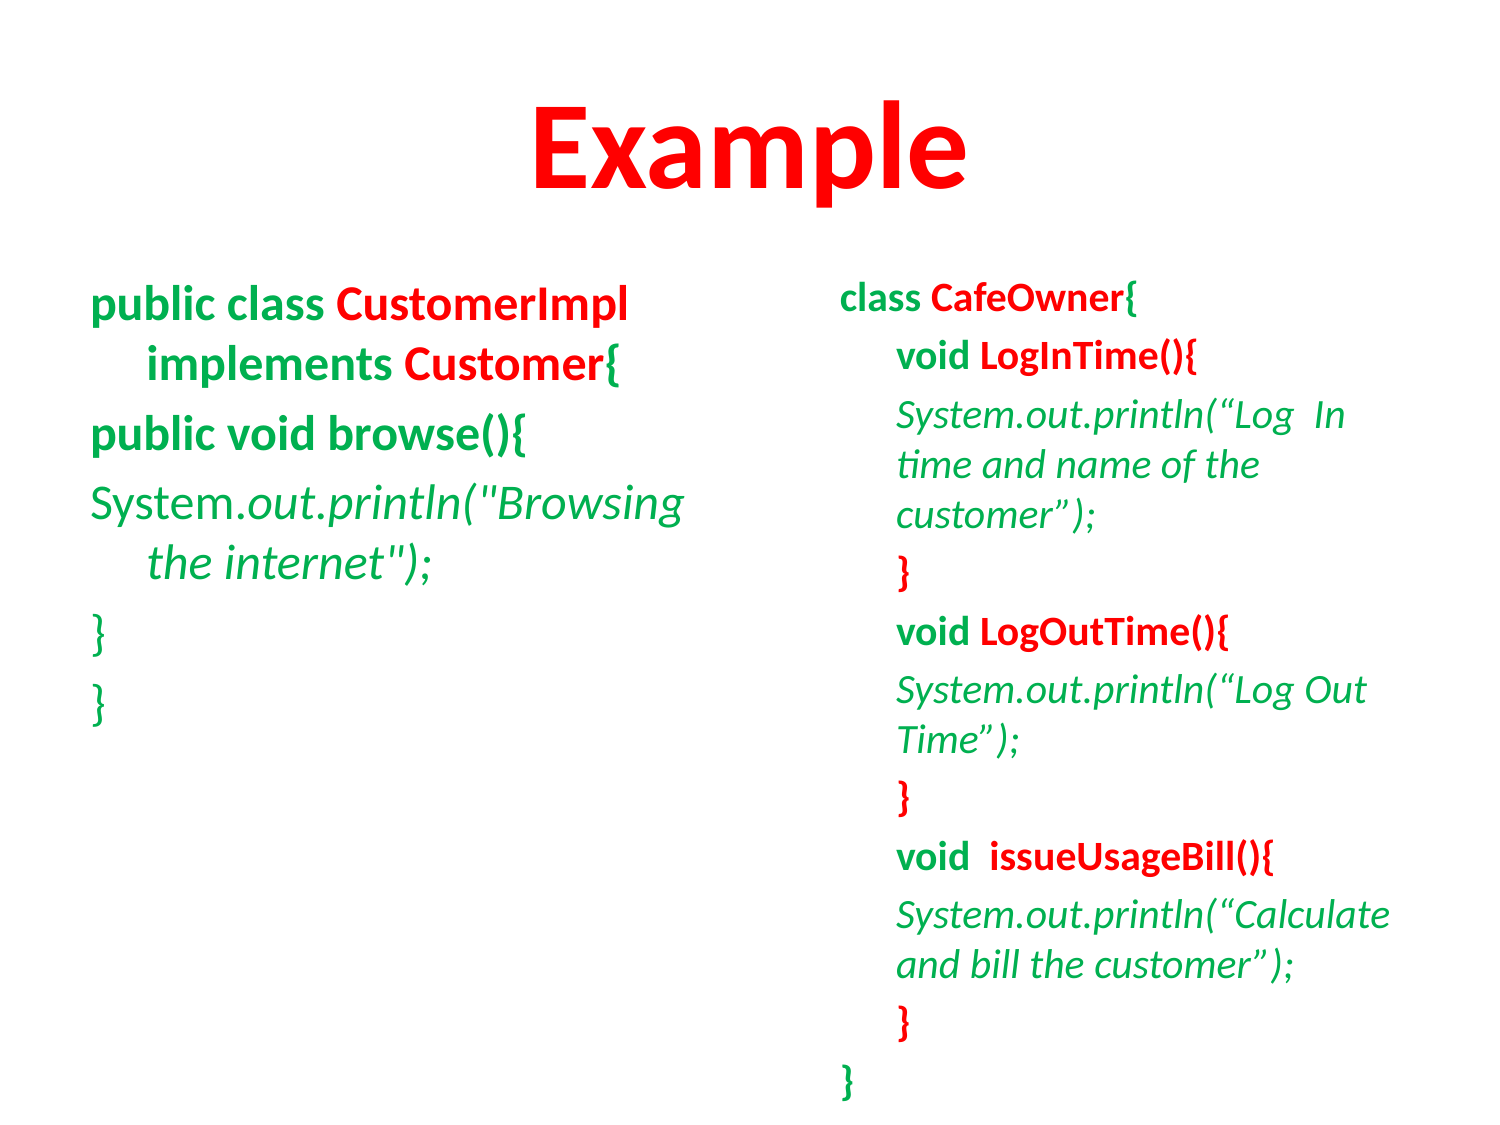

# Example
public class CustomerImpl implements Customer{
public void browse(){
System.out.println("Browsing the internet");
}
}
class CafeOwner{
	void LogInTime(){
	System.out.println(“Log In time and name of the customer”);
	}
	void LogOutTime(){
	System.out.println(“Log Out Time”);
	}
	void issueUsageBill(){
	System.out.println(“Calculate and bill the customer”);
	}
}